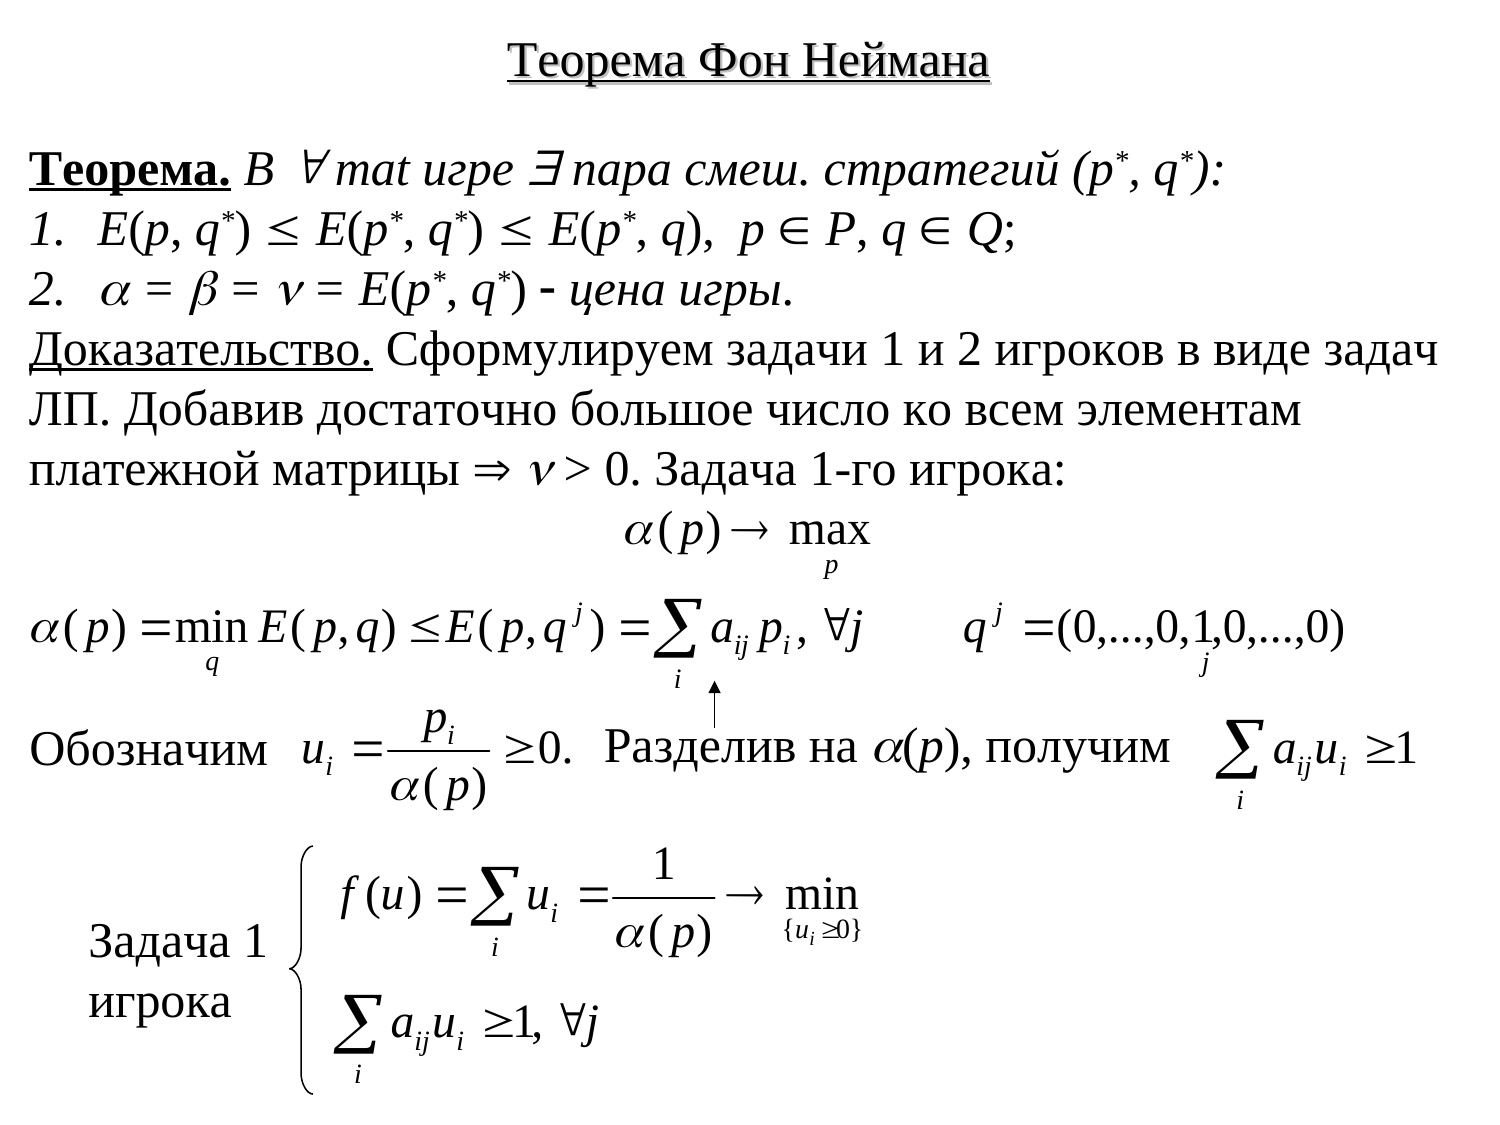

Теорема Фон Неймана
Теорема. В  mat игре  пара смеш. стратегий (p*, q*):
 E(p, q*)  E(p*, q*)  E(p*, q), p  P, q  Q;
  =  =  = E(p*, q*)  цена игры.
Доказательство. Сформулируем задачи 1 и 2 игроков в виде задач
ЛП. Добавив достаточно большое число ко всем элементам
платежной матрицы   > 0. Задача 1-го игрока:
Разделив на (p), получим
Обозначим
Задача 1
игрока